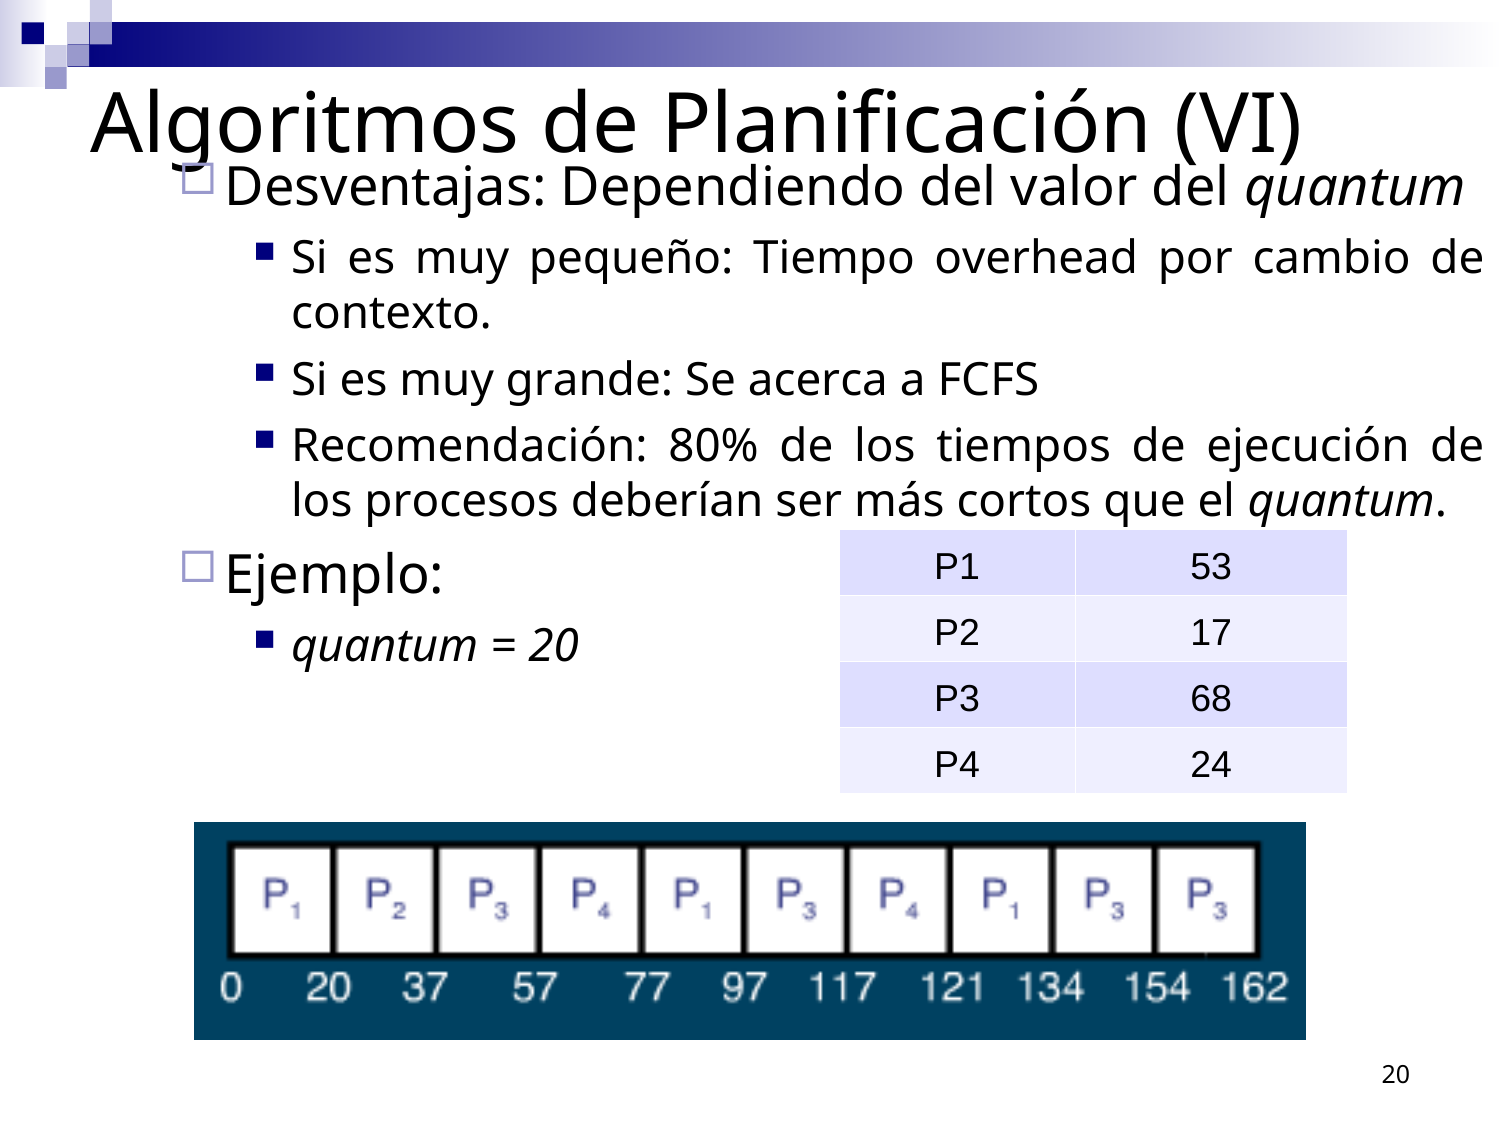

Algoritmos de Planificación (VI)
Desventajas: Dependiendo del valor del quantum
Si es muy pequeño: Tiempo overhead por cambio de contexto.
Si es muy grande: Se acerca a FCFS
Recomendación: 80% de los tiempos de ejecución de los procesos deberían ser más cortos que el quantum.
Ejemplo:
quantum = 20
| P1 | 53 |
| --- | --- |
| P2 | 17 |
| P3 | 68 |
| P4 | 24 |